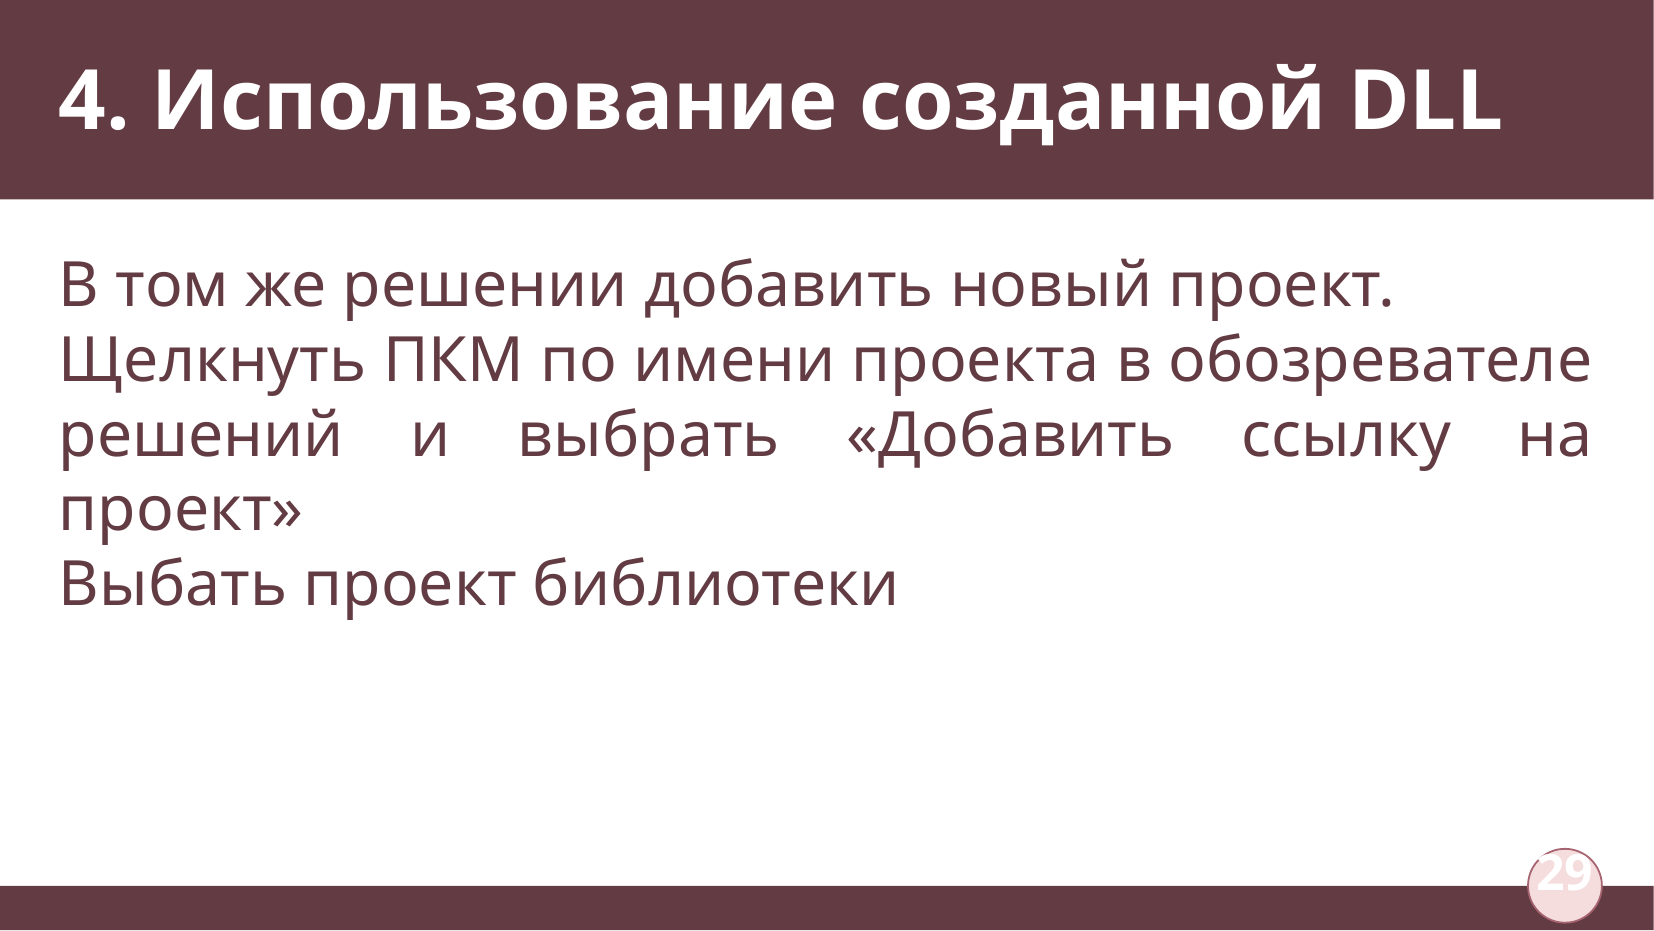

# 4. Использование созданной DLL
В том же решении добавить новый проект.
Щелкнуть ПКМ по имени проекта в обозревателе решений и выбрать «Добавить ссылку на проект»
Выбать проект библиотеки